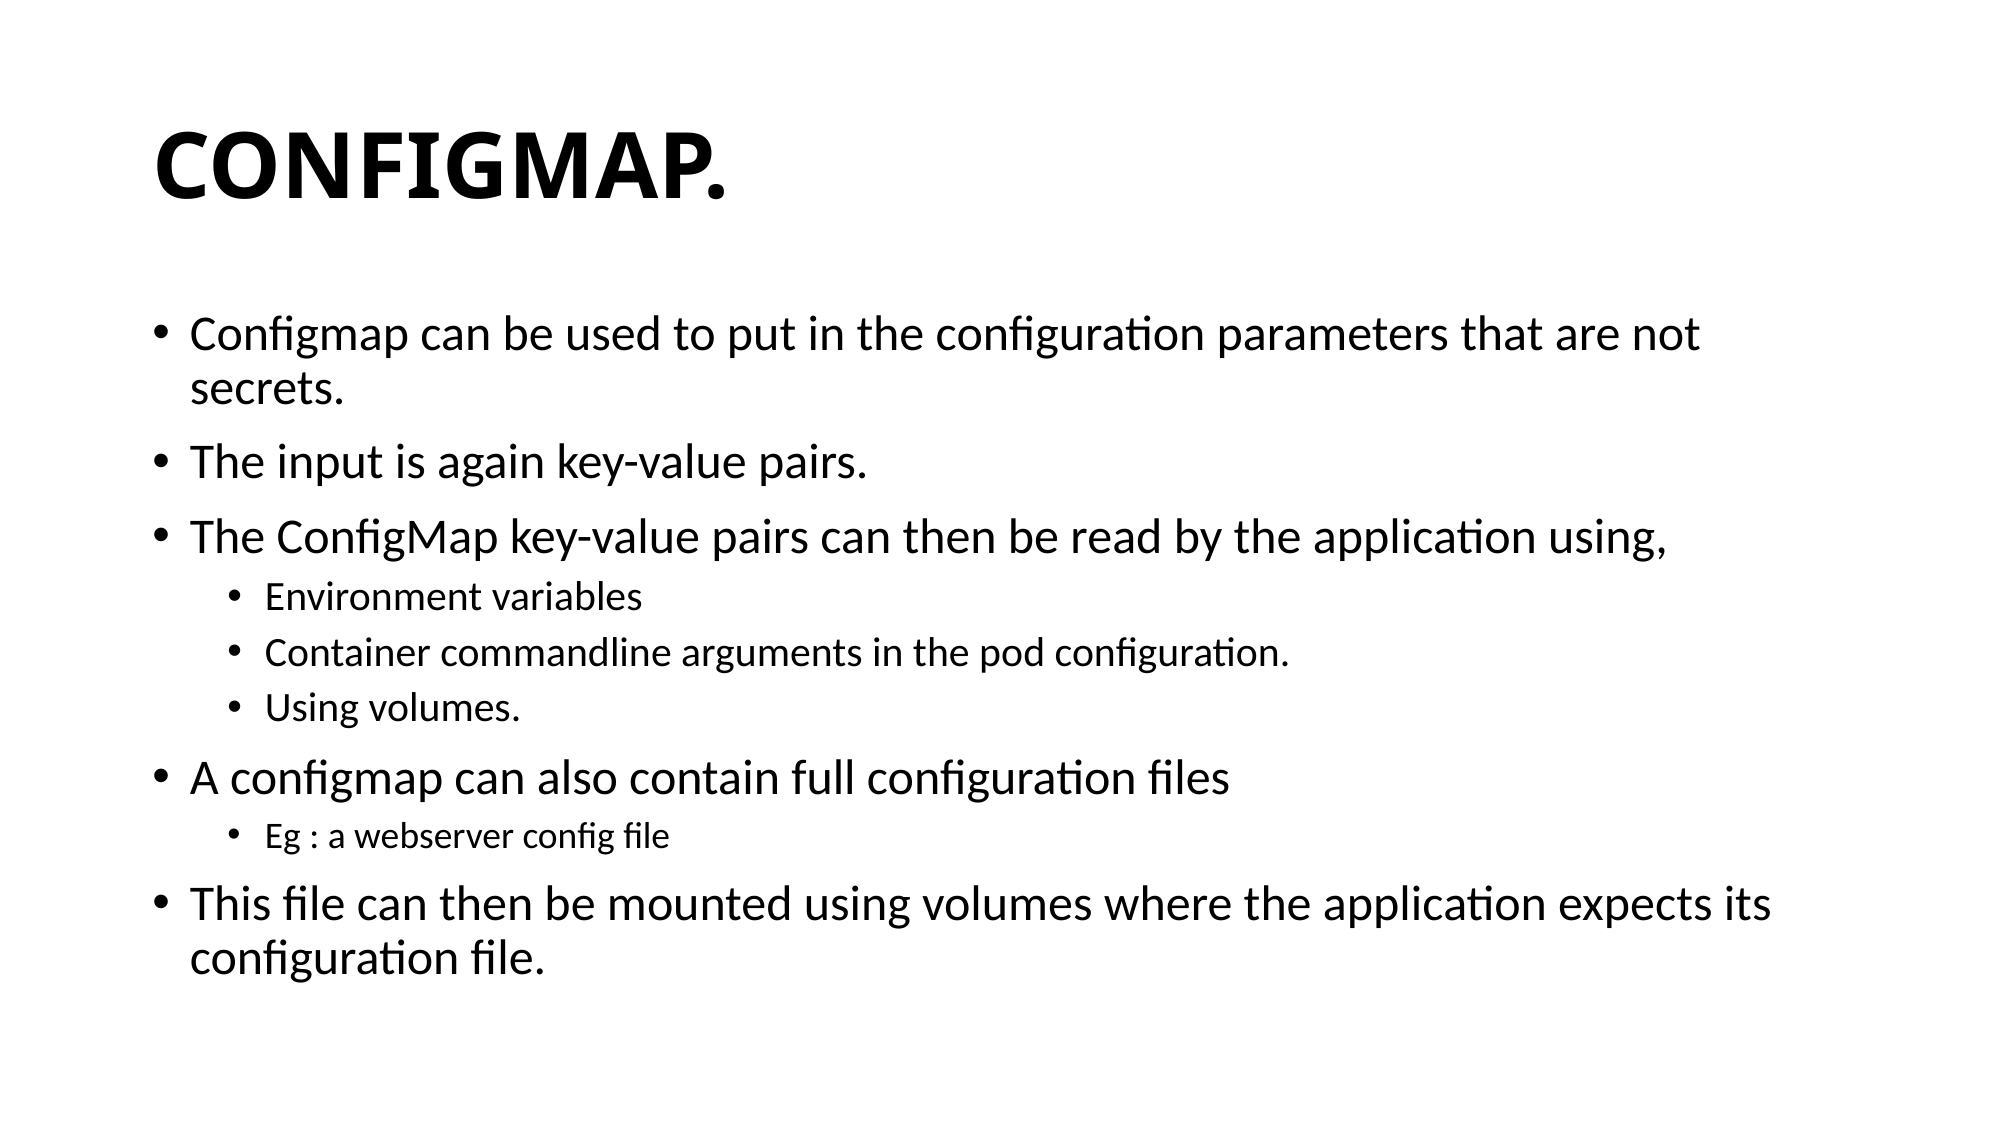

# CONFIGMAP.
Configmap can be used to put in the configuration parameters that are not secrets.
The input is again key-value pairs.
The ConfigMap key-value pairs can then be read by the application using,
Environment variables
Container commandline arguments in the pod configuration.
Using volumes.
A configmap can also contain full configuration files
Eg : a webserver config file
This file can then be mounted using volumes where the application expects its configuration file.